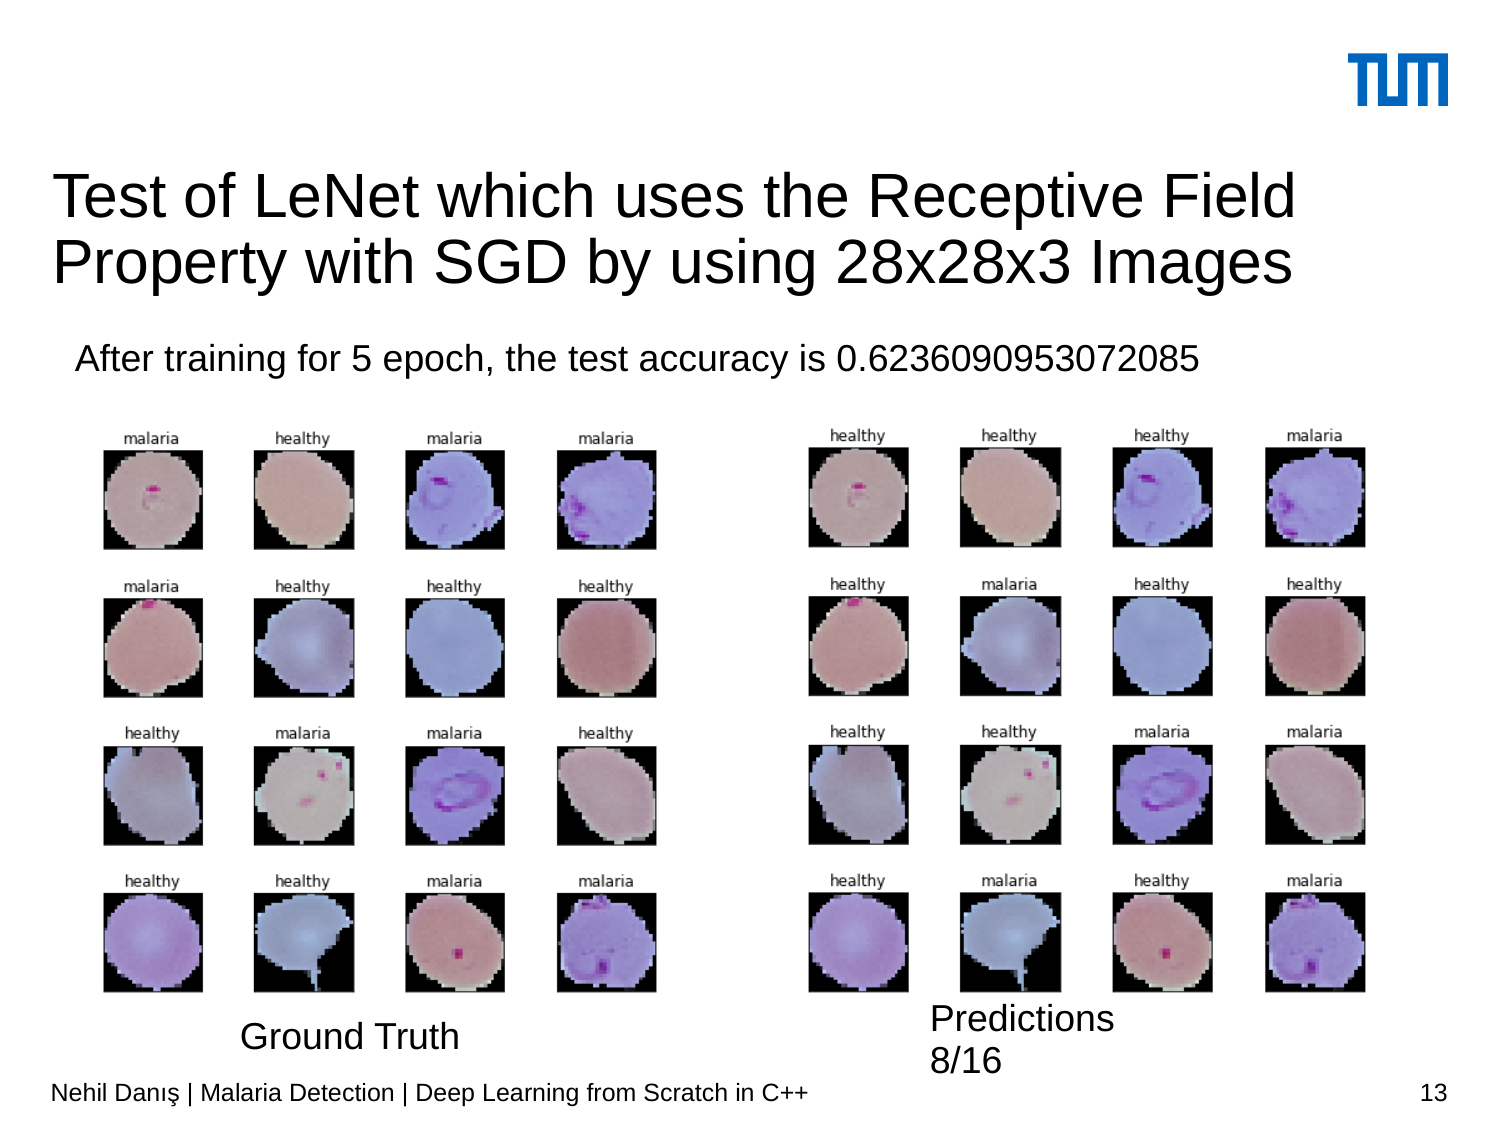

# Test of LeNet which uses the Receptive Field Property with SGD by using 28x28x3 Images
After training for 5 epoch, the test accuracy is 0.6236090953072085
	Predictions
	8/16
	Ground Truth
Nehil Danış | Malaria Detection | Deep Learning from Scratch in C++